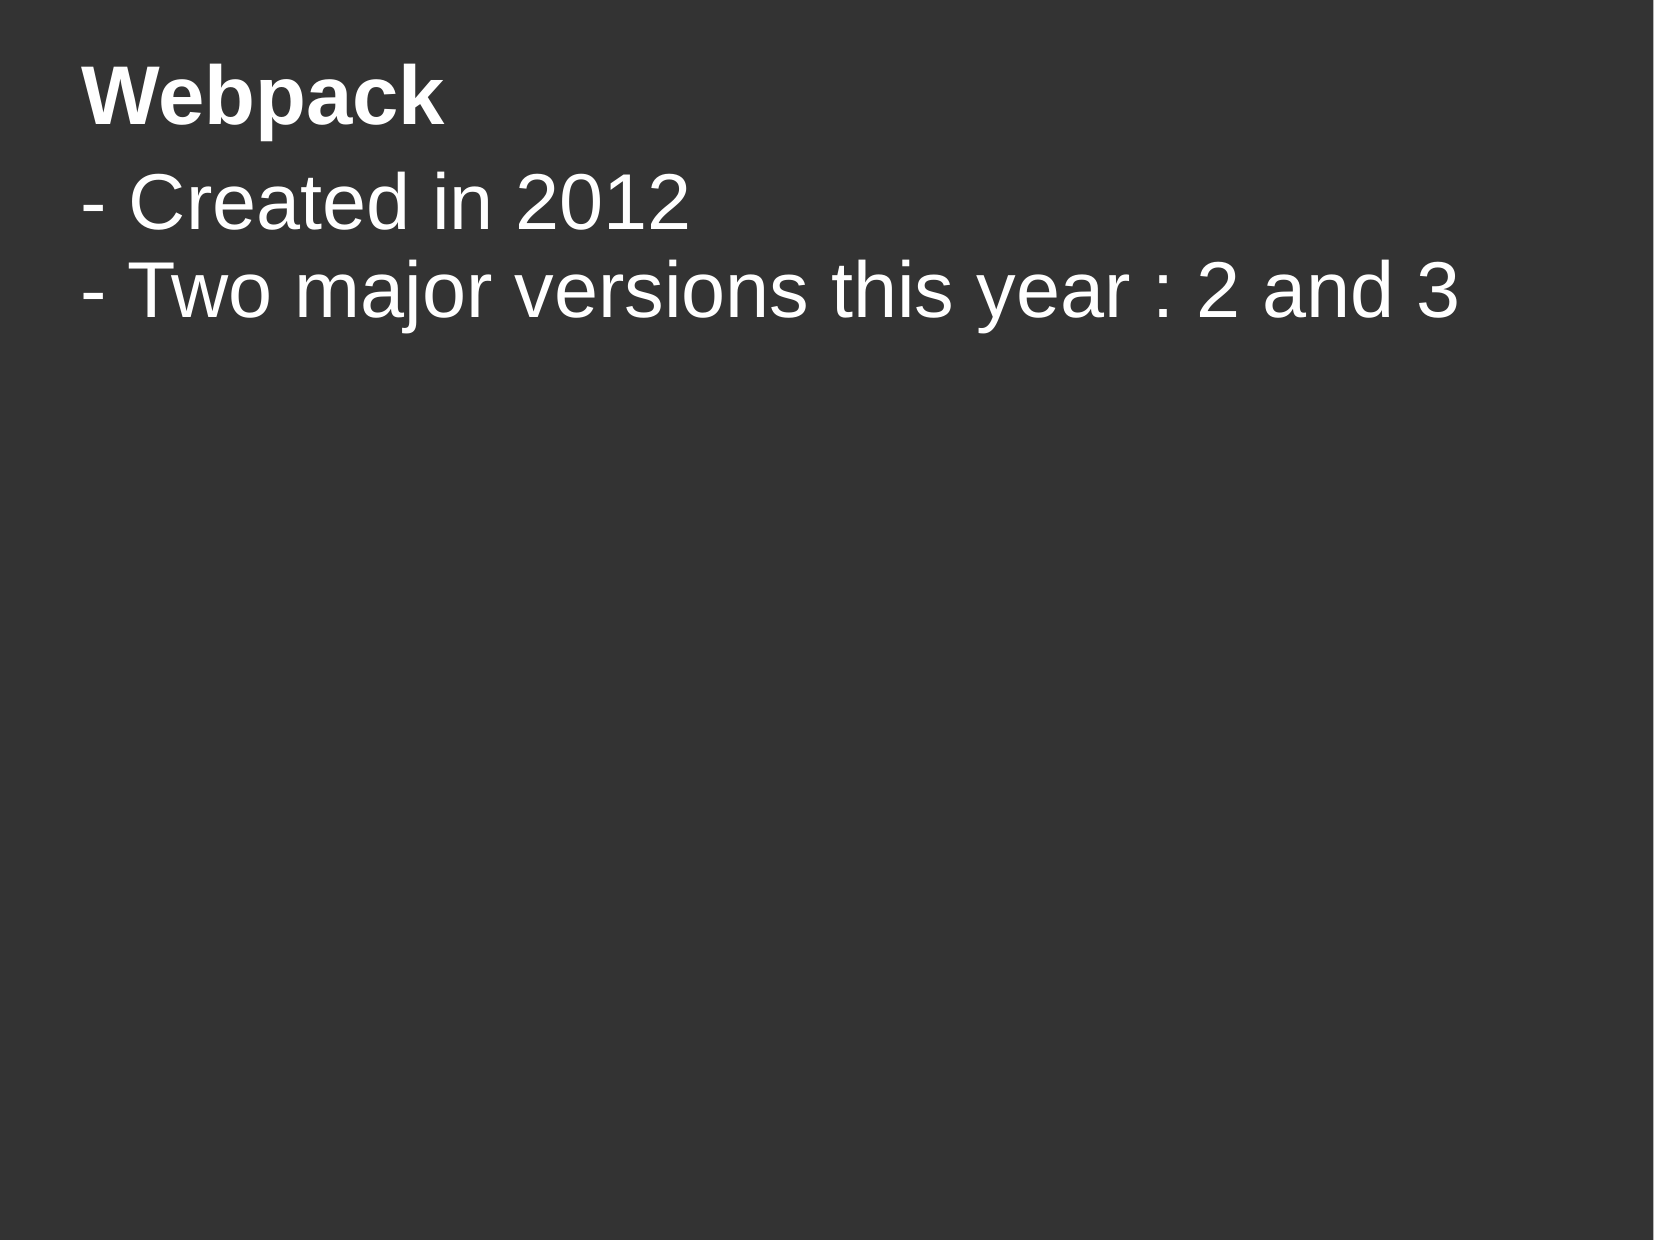

Webpack
# - Created in 2012 - Two major versions this year : 2 and 3